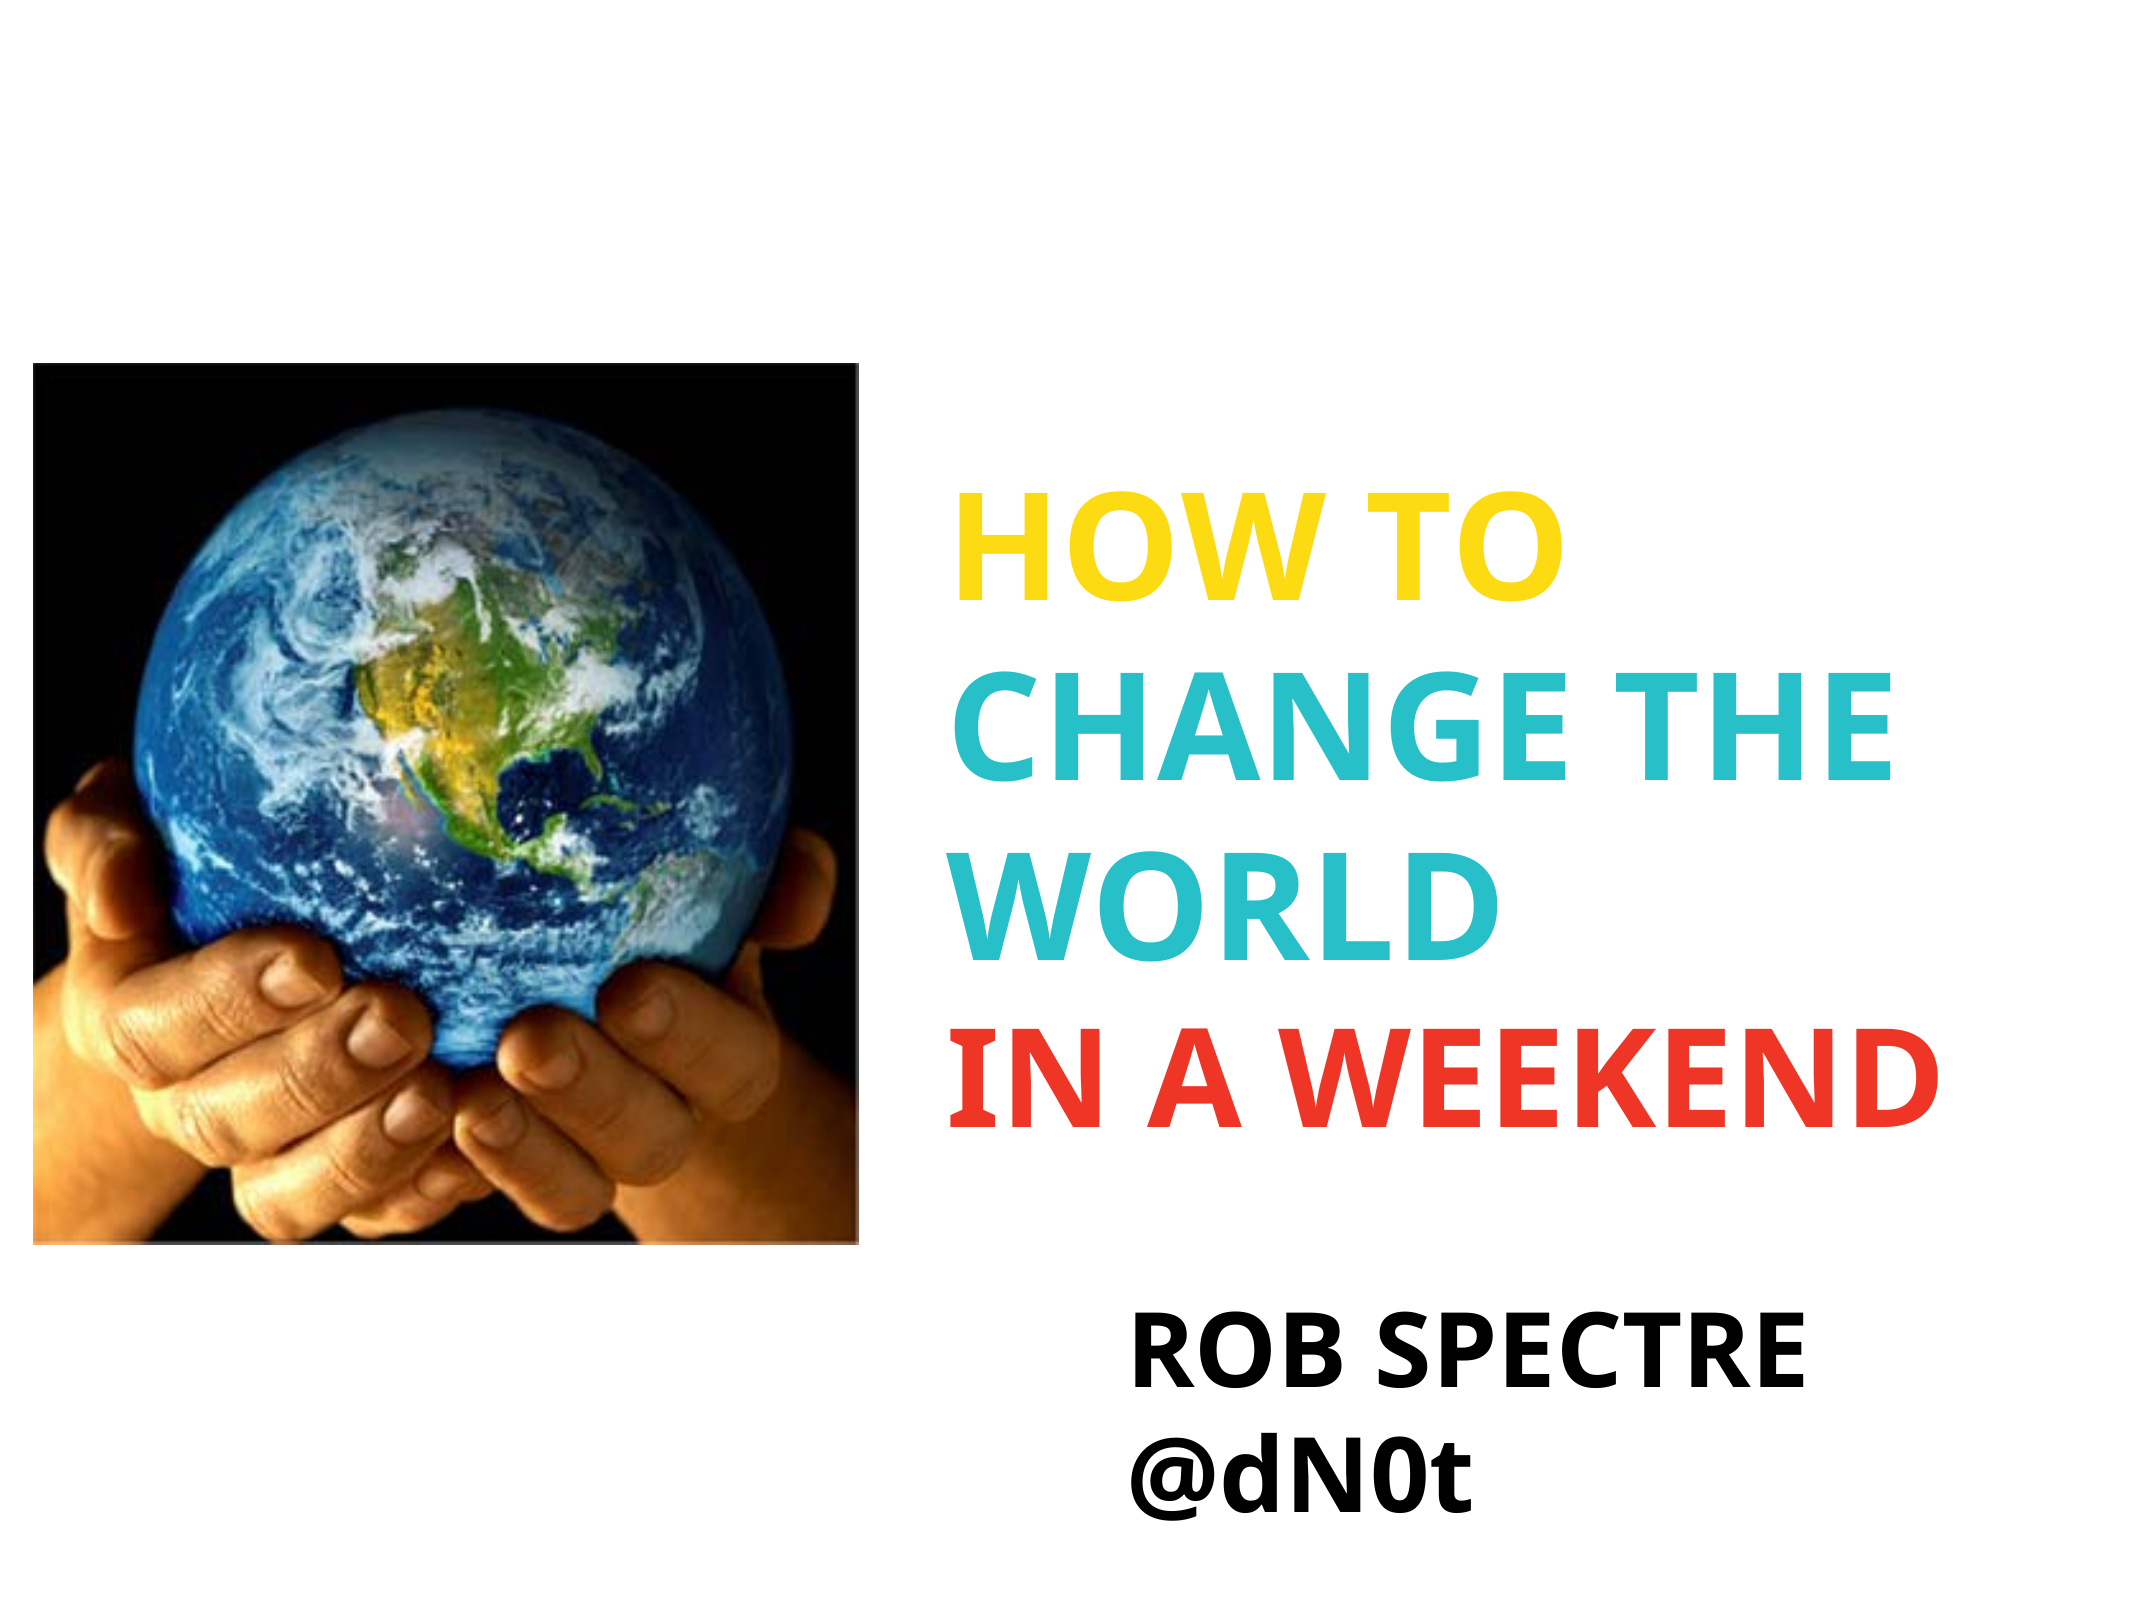

HOW TO
CHANGE THE WORLD
IN A WEEKEND
ROB SPECTRE
@dN0t